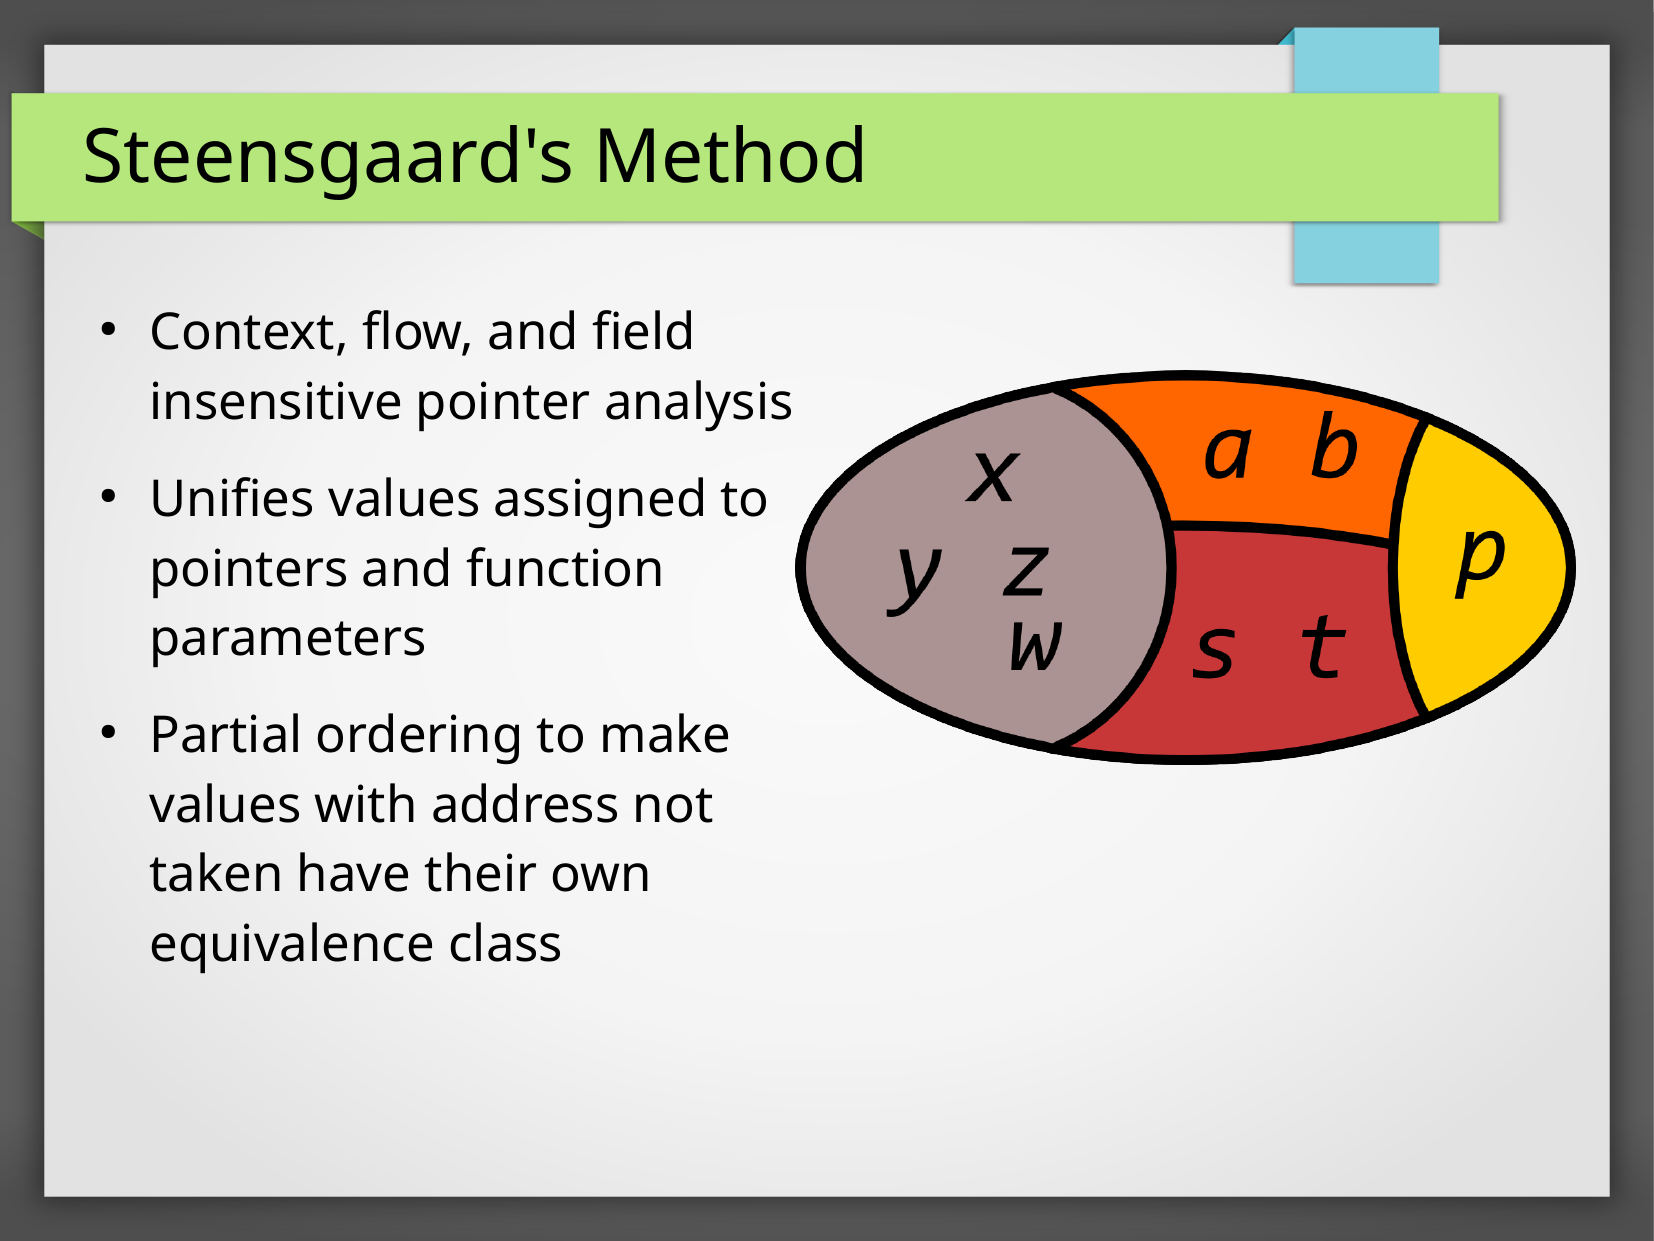

# Steensgaard's Method
Context, flow, and field insensitive pointer analysis
Unifies values assigned to pointers and function parameters
Partial ordering to make values with address not taken have their own equivalence class